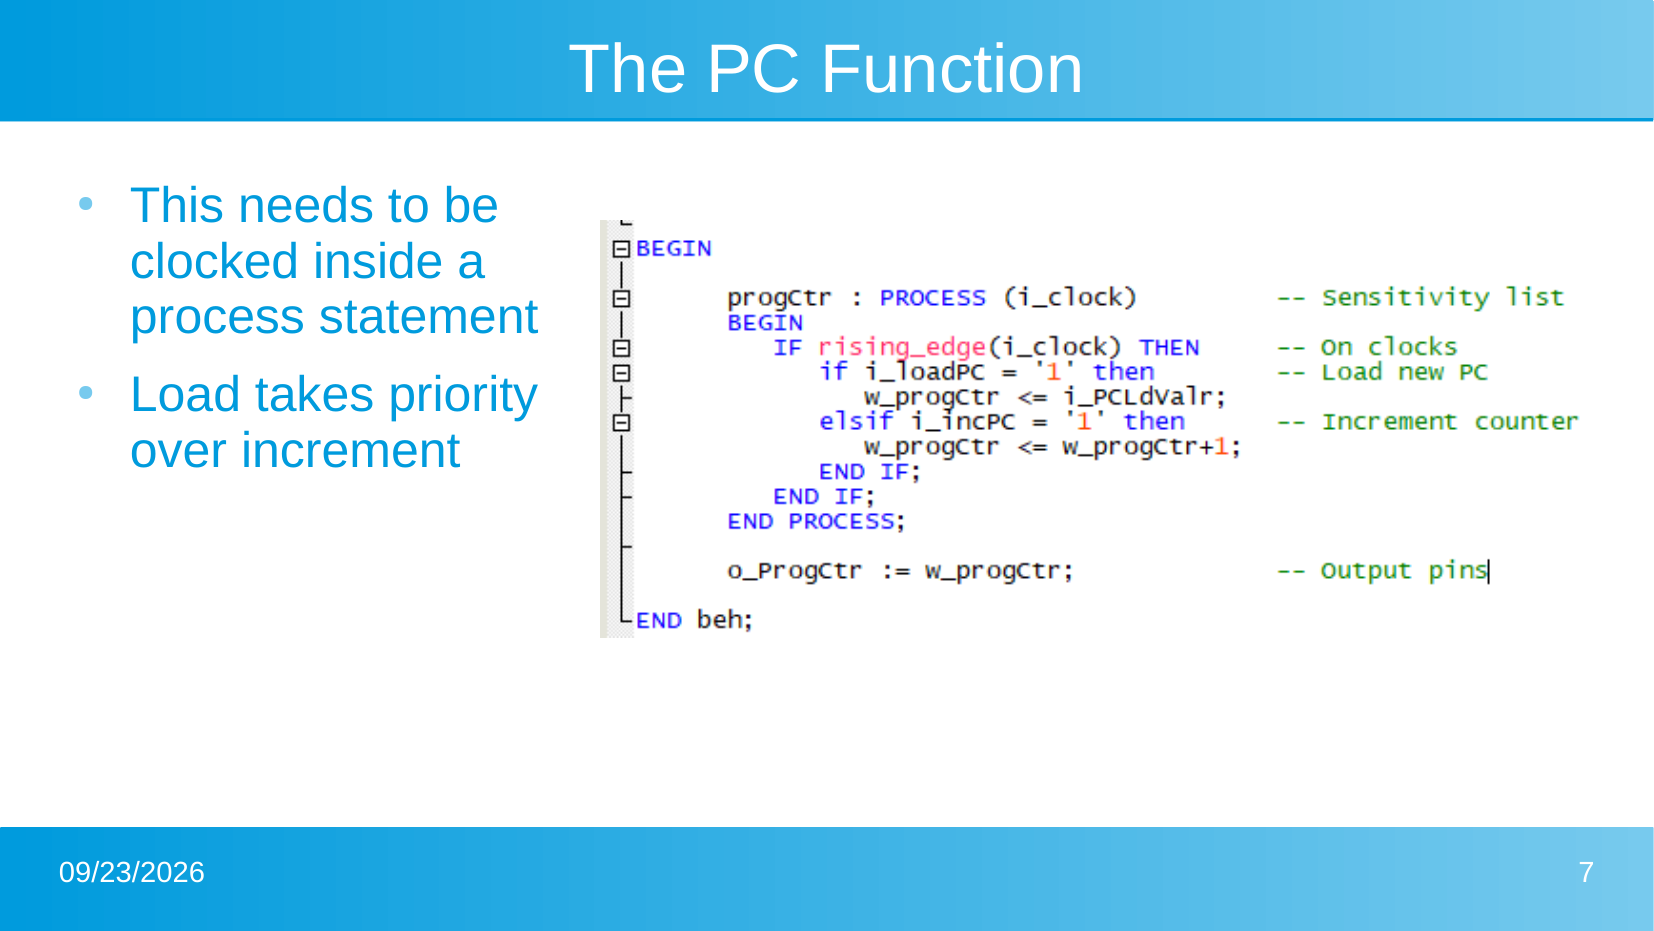

# The PC Function
This needs to be clocked inside a process statement
Load takes priority over increment
7